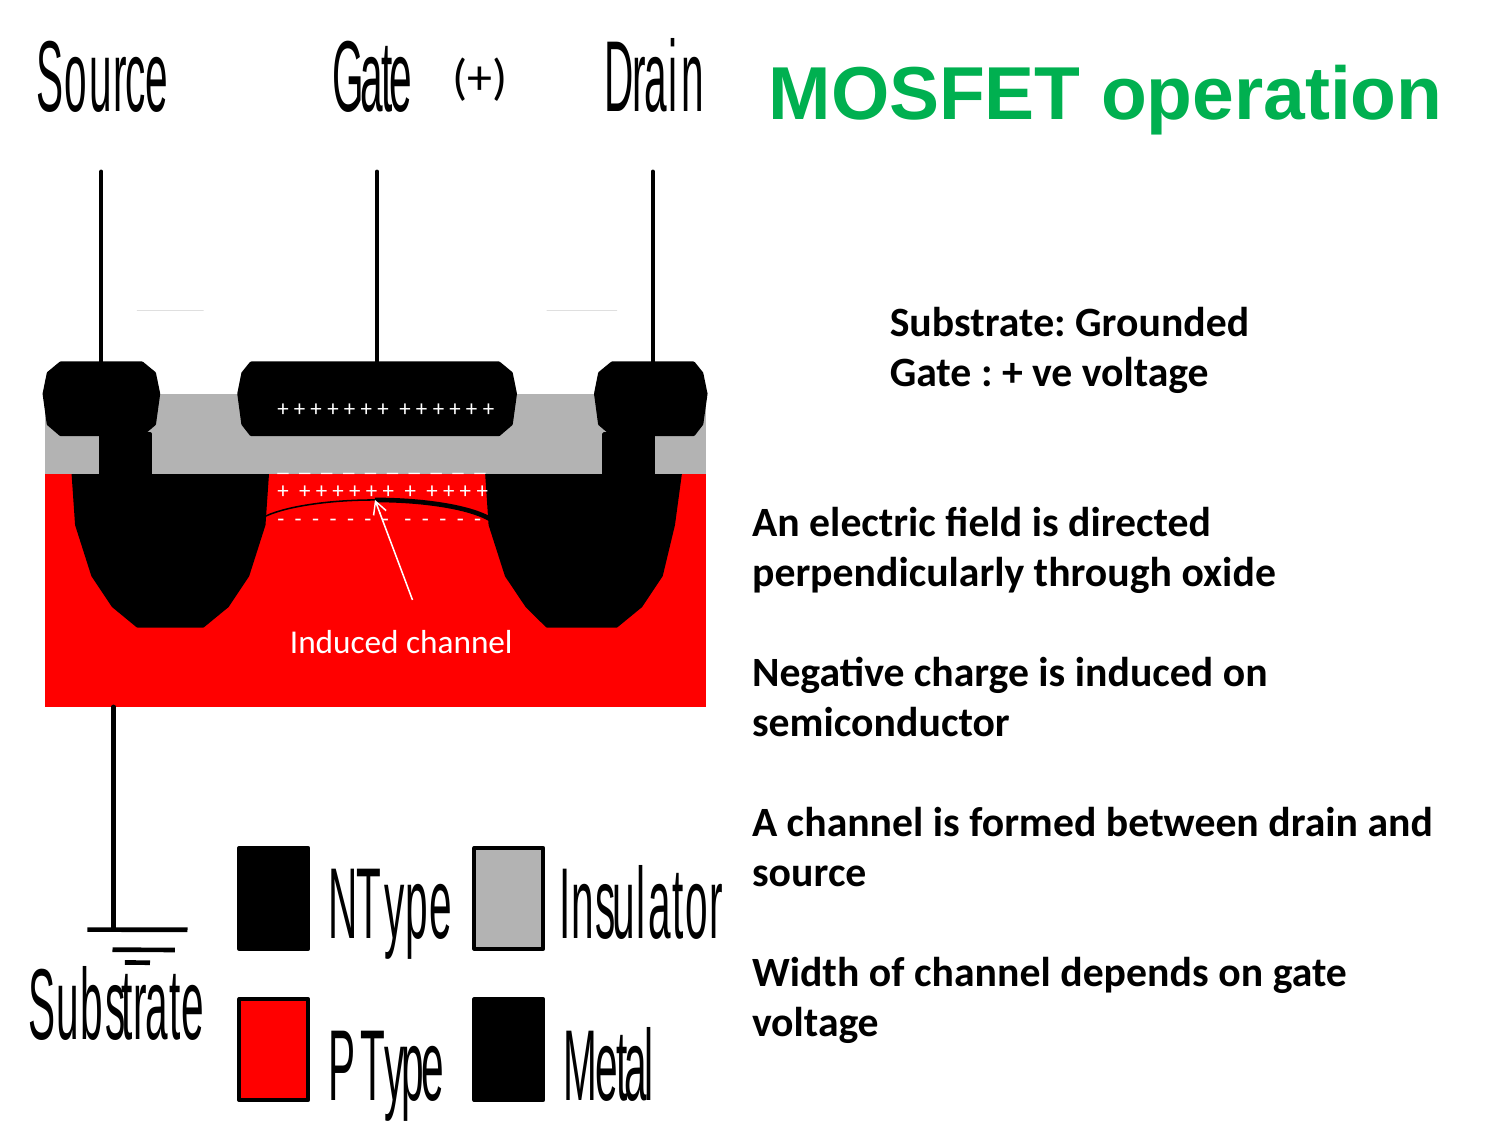

(+)
MOSFET operation
Substrate: Grounded
Gate : + ve voltage
+ + + + + + + + + + + + +
_ _ _ _ _ _ _ _ _ _
+ + + + + + + + + + + +
- - - - - - - - - - - -
An electric field is directed perpendicularly through oxide
Negative charge is induced on semiconductor
A channel is formed between drain and source
Width of channel depends on gate voltage
Induced channel